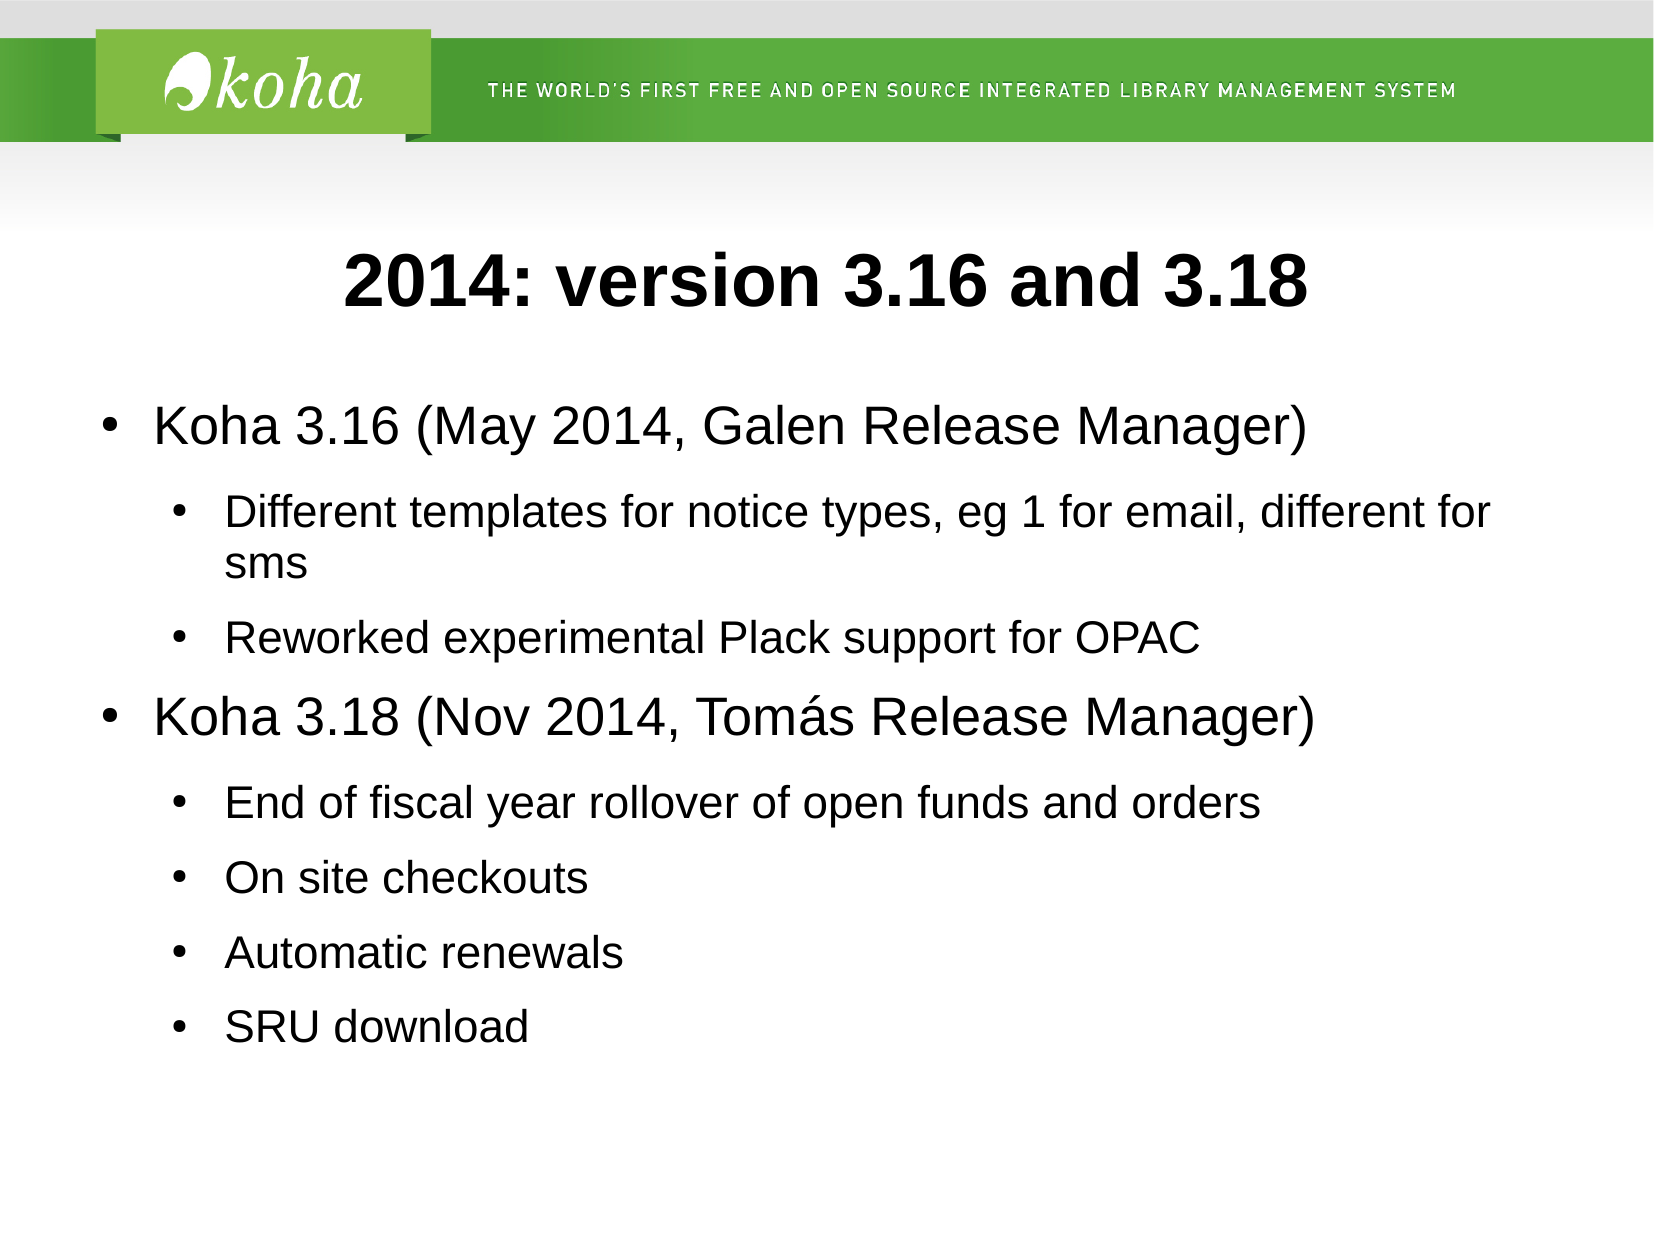

# 2014: version 3.16 and 3.18
Koha 3.16 (May 2014, Galen Release Manager)
Different templates for notice types, eg 1 for email, different for sms
Reworked experimental Plack support for OPAC
Koha 3.18 (Nov 2014, Tomás Release Manager)
End of fiscal year rollover of open funds and orders
On site checkouts
Automatic renewals
SRU download